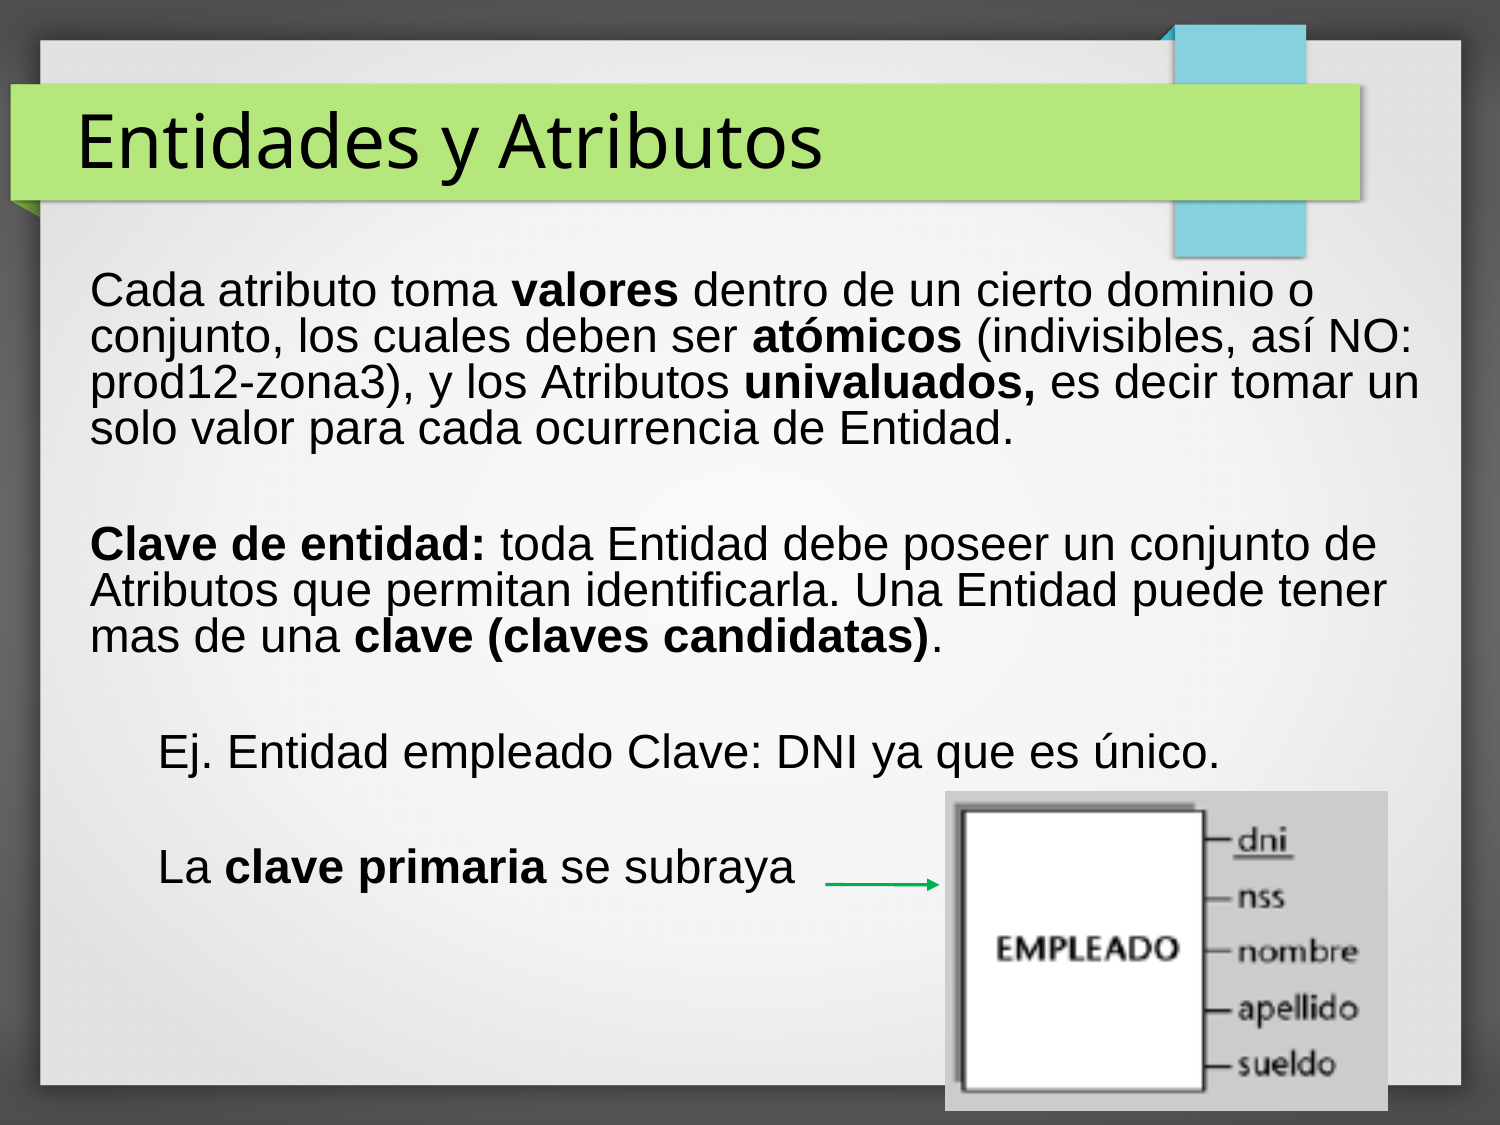

# Entidades y Atributos
Cada atributo toma valores dentro de un cierto dominio o conjunto, los cuales deben ser atómicos (indivisibles, así NO: prod12-zona3), y los Atributos univaluados, es decir tomar un solo valor para cada ocurrencia de Entidad.
Clave de entidad: toda Entidad debe poseer un conjunto de Atributos que permitan identificarla. Una Entidad puede tener mas de una clave (claves candidatas).
	Ej. Entidad empleado Clave: DNI ya que es único.
	La clave primaria se subraya